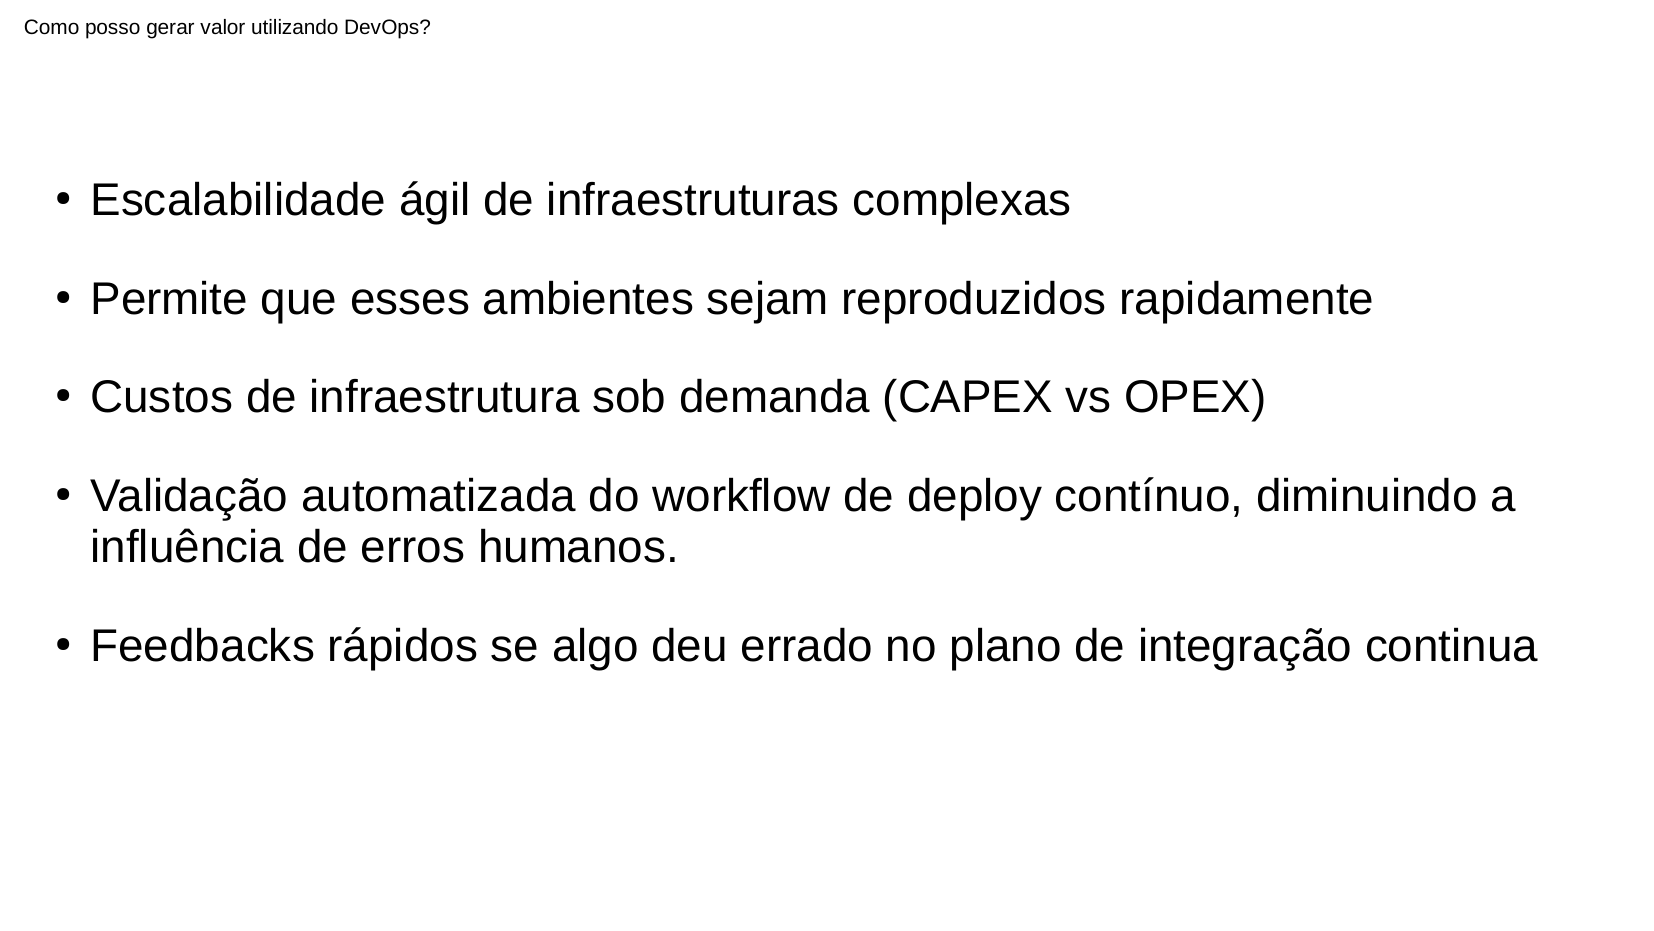

# Como posso gerar valor utilizando DevOps?
Escalabilidade ágil de infraestruturas complexas
Permite que esses ambientes sejam reproduzidos rapidamente
Custos de infraestrutura sob demanda (CAPEX vs OPEX)
Validação automatizada do workflow de deploy contínuo, diminuindo a influência de erros humanos.
Feedbacks rápidos se algo deu errado no plano de integração continua